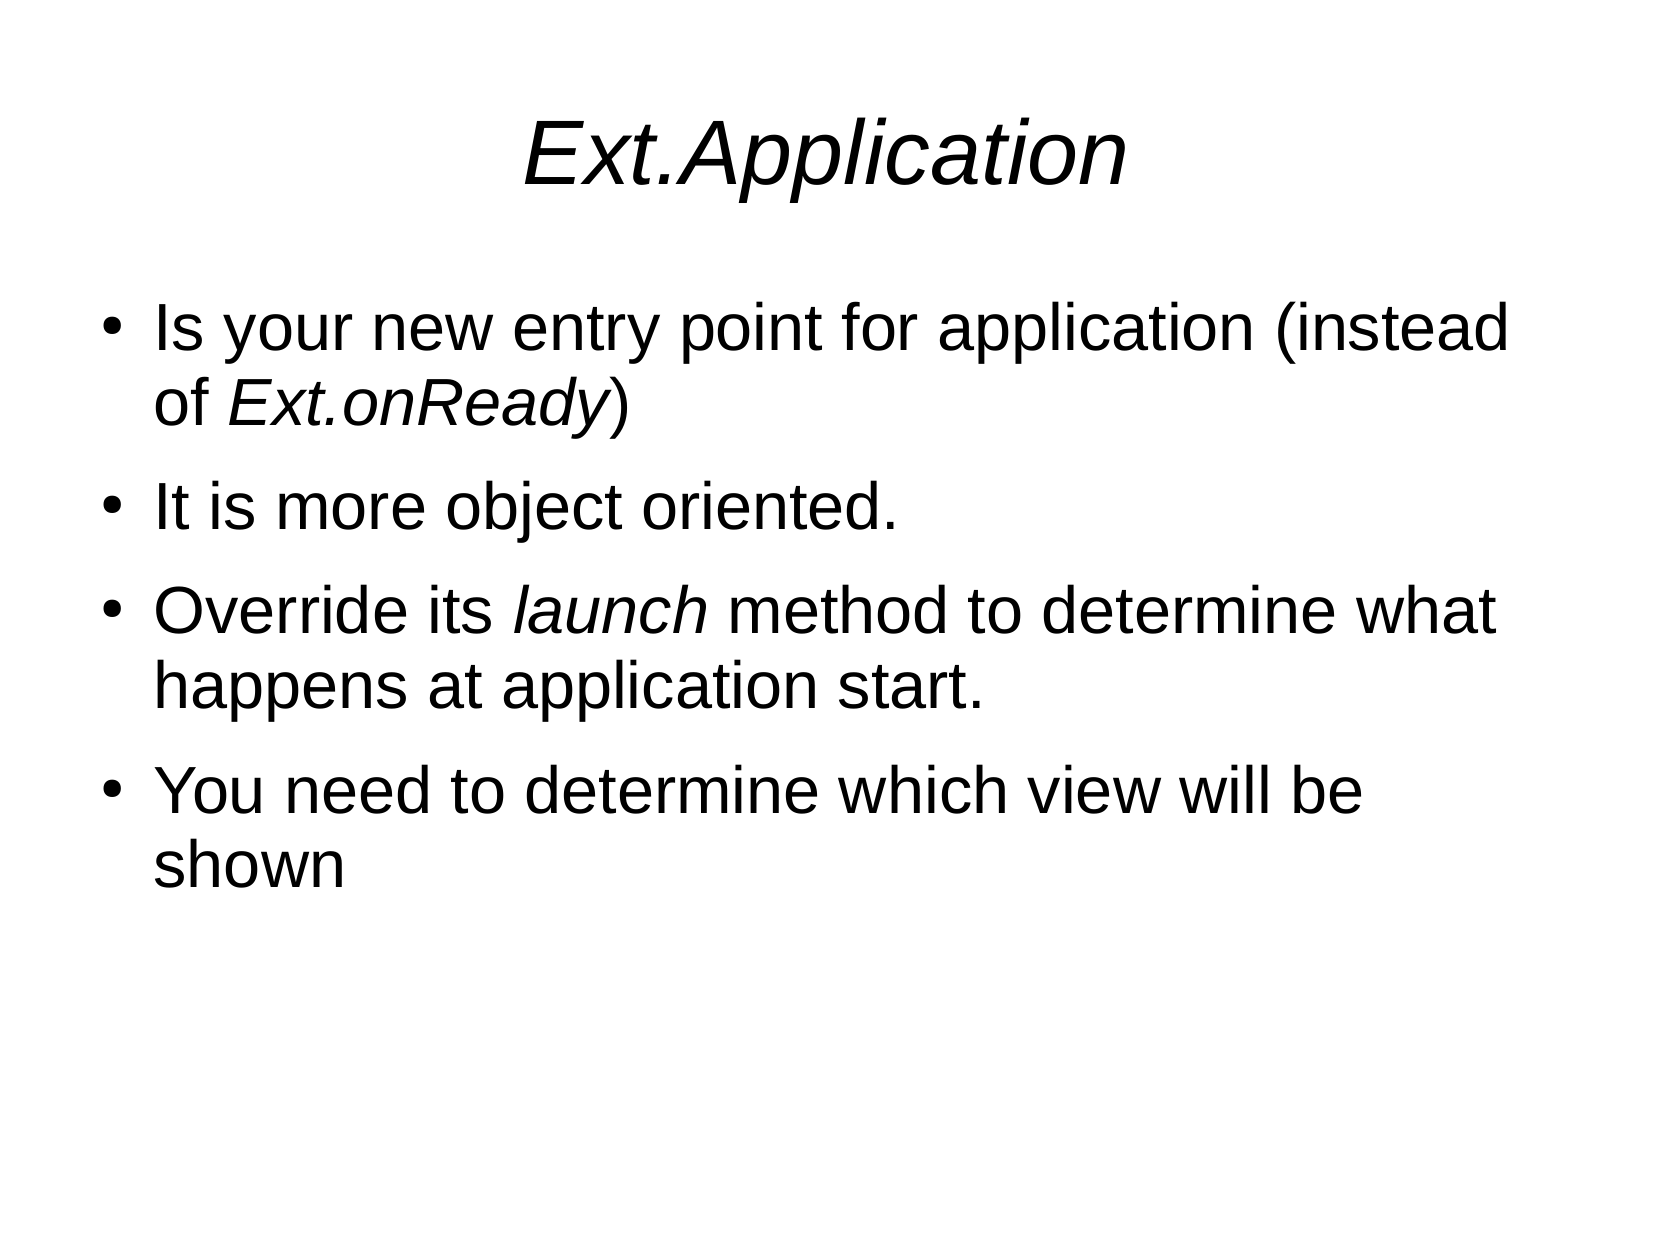

# Ext.Application
Is your new entry point for application (instead of Ext.onReady)
It is more object oriented.
Override its launch method to determine what happens at application start.
You need to determine which view will be shown